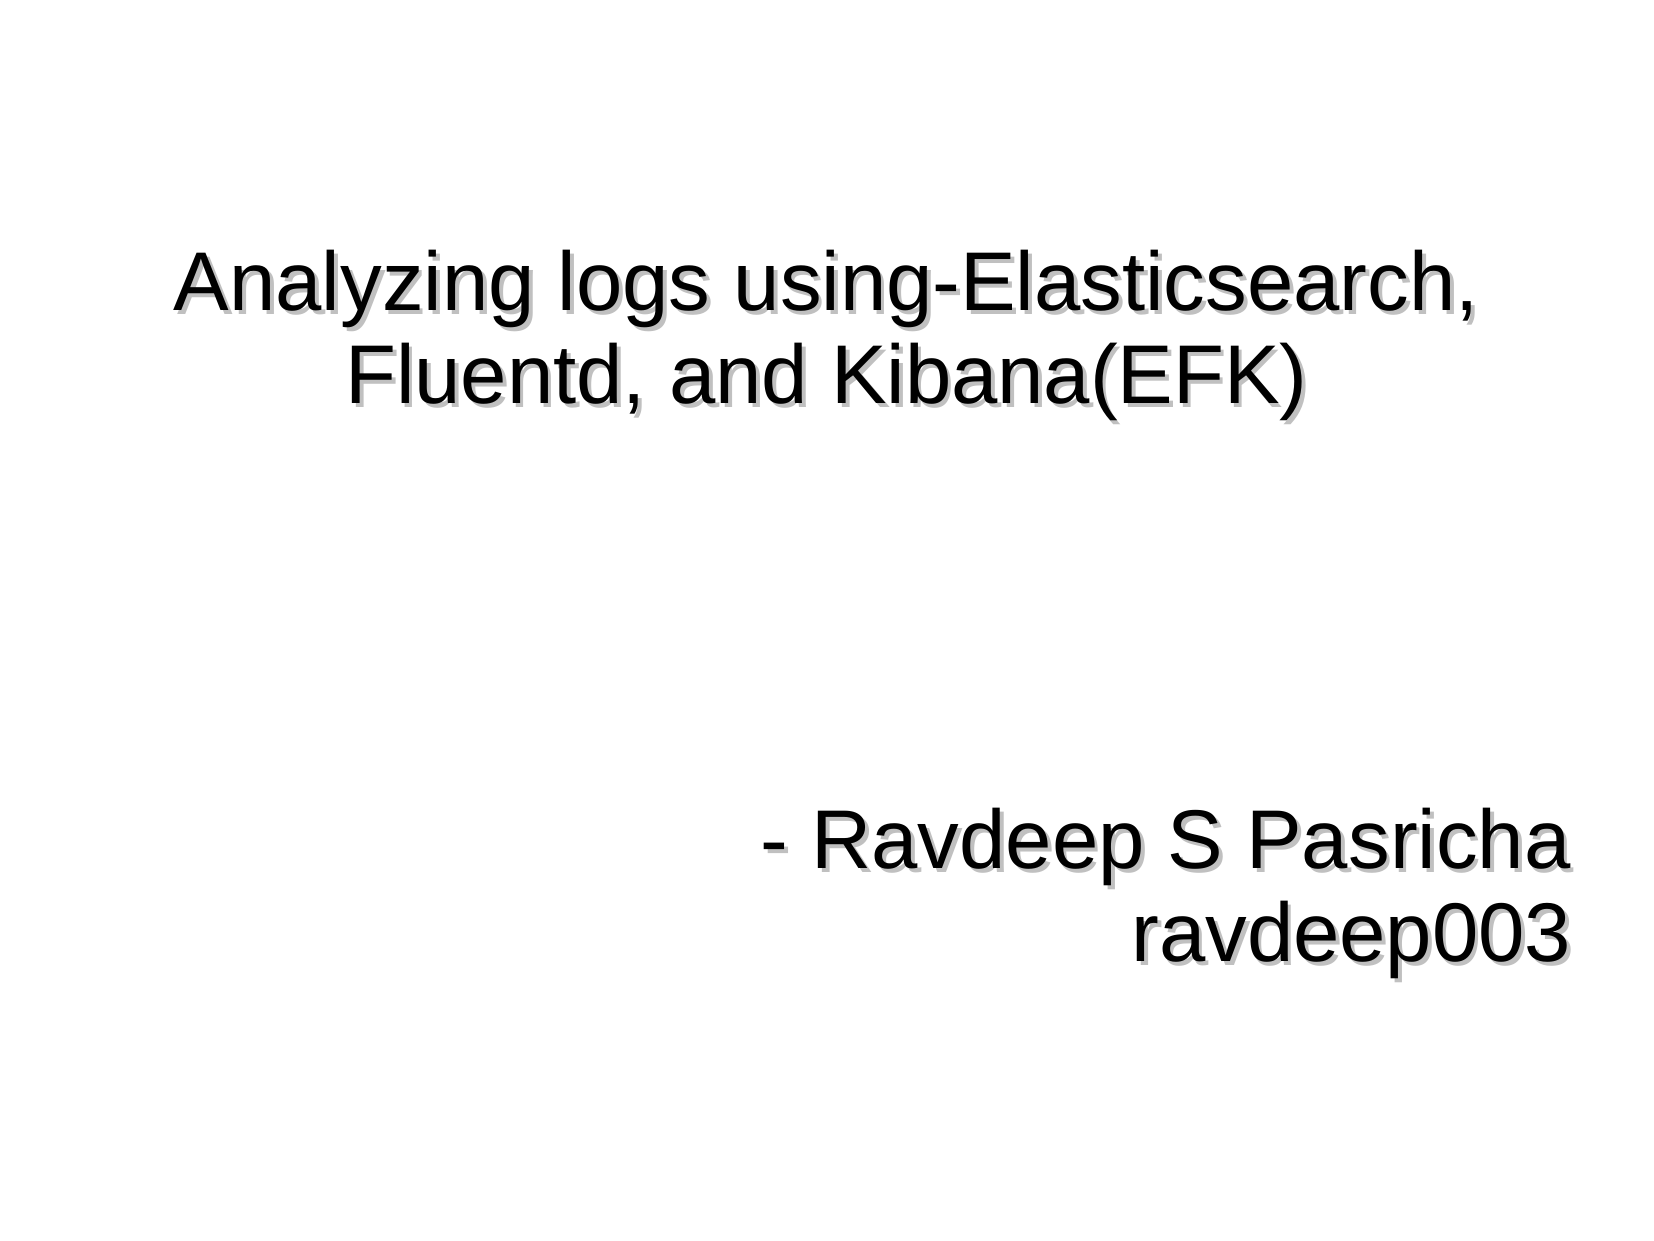

#
Analyzing logs using-Elasticsearch, Fluentd, and Kibana(EFK)
- Ravdeep S Pasricha
ravdeep003